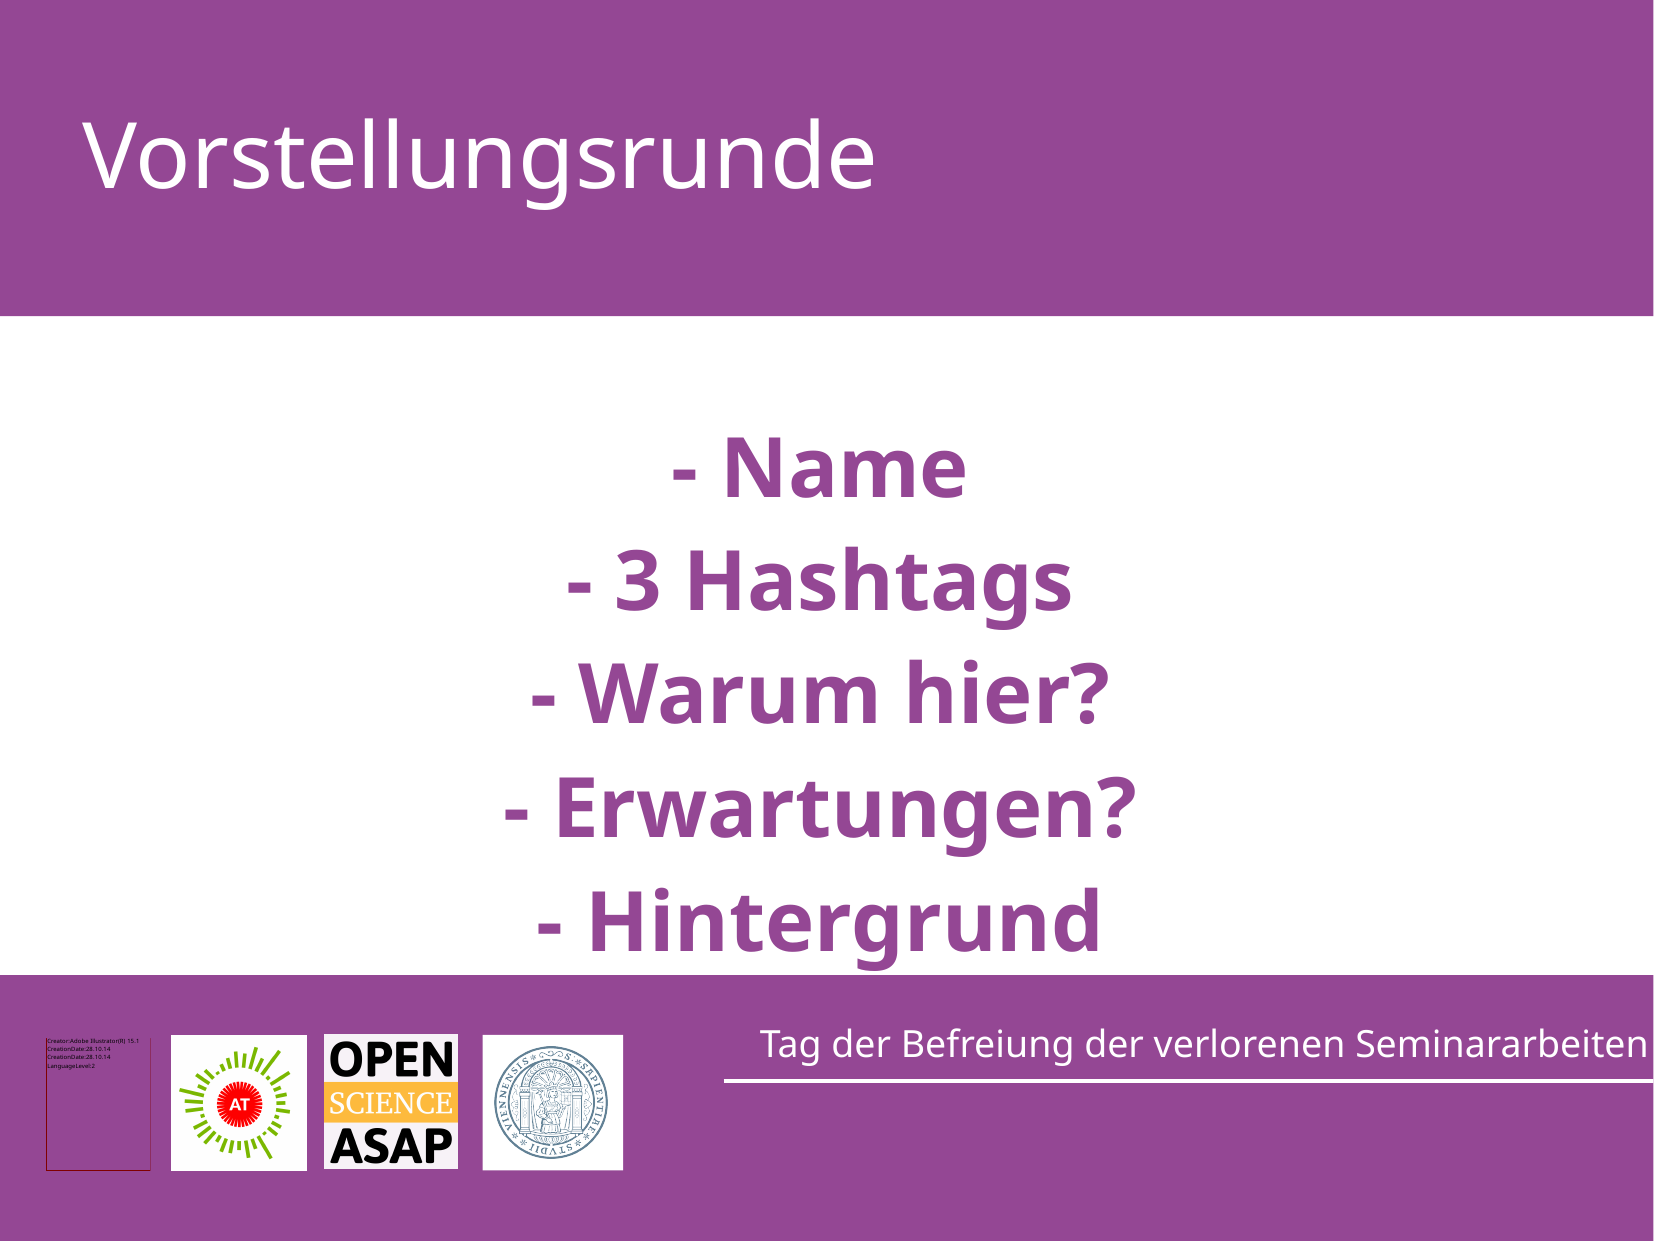

# Vorstellungsrunde
- Name
- 3 Hashtags
- Warum hier?
- Erwartungen?
- Hintergrund
Tag der Befreiung der verlorenen Seminararbeiten